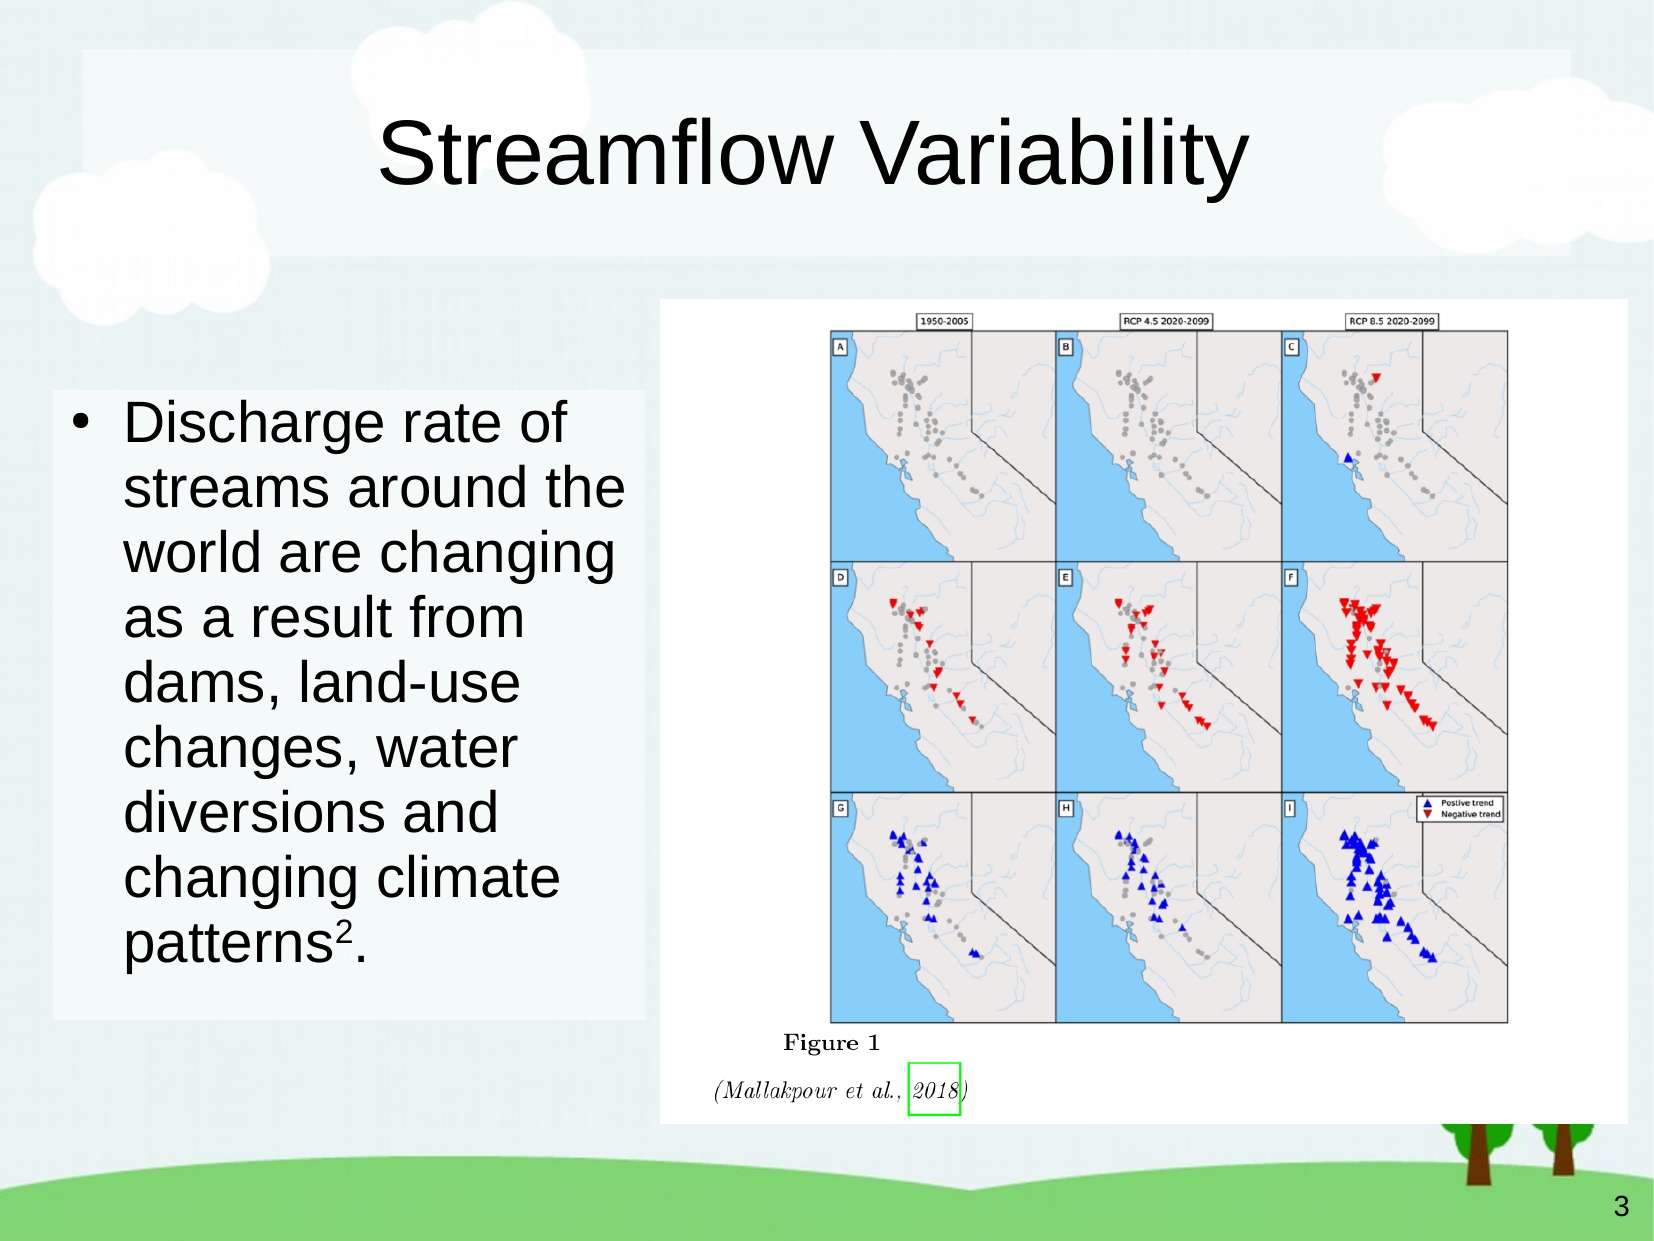

# Streamflow Variability
Discharge rate of streams around the world are changing as a result from dams, land-use changes, water diversions and changing climate patterns2.
3